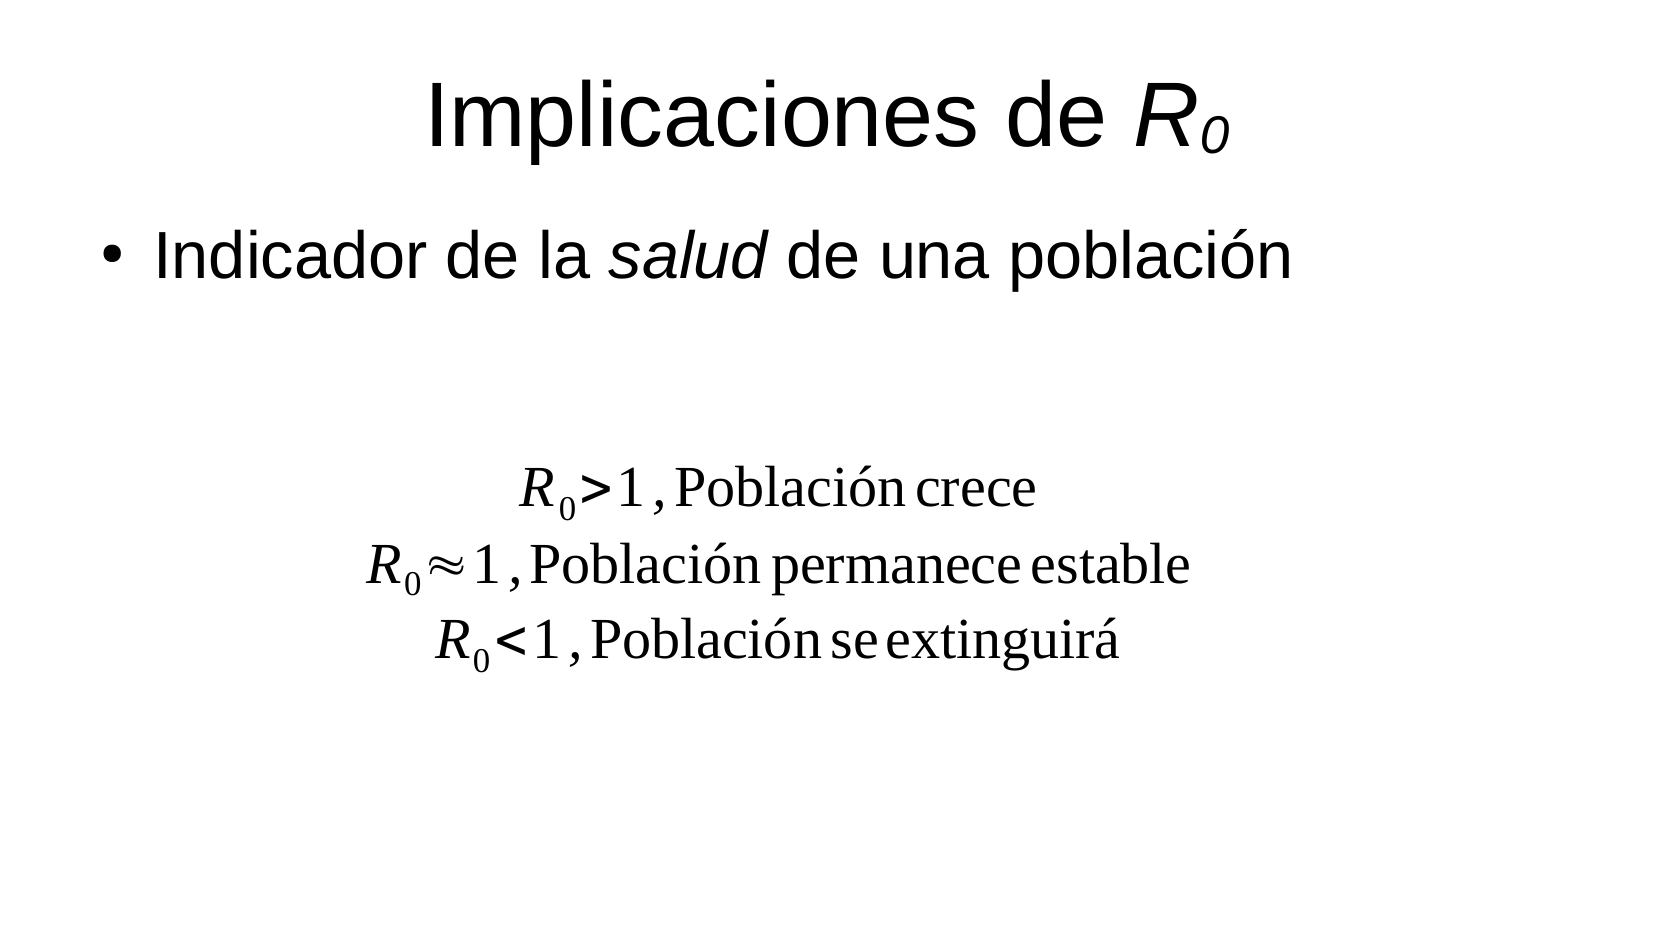

# Implicaciones de R0
Indicador de la salud de una población